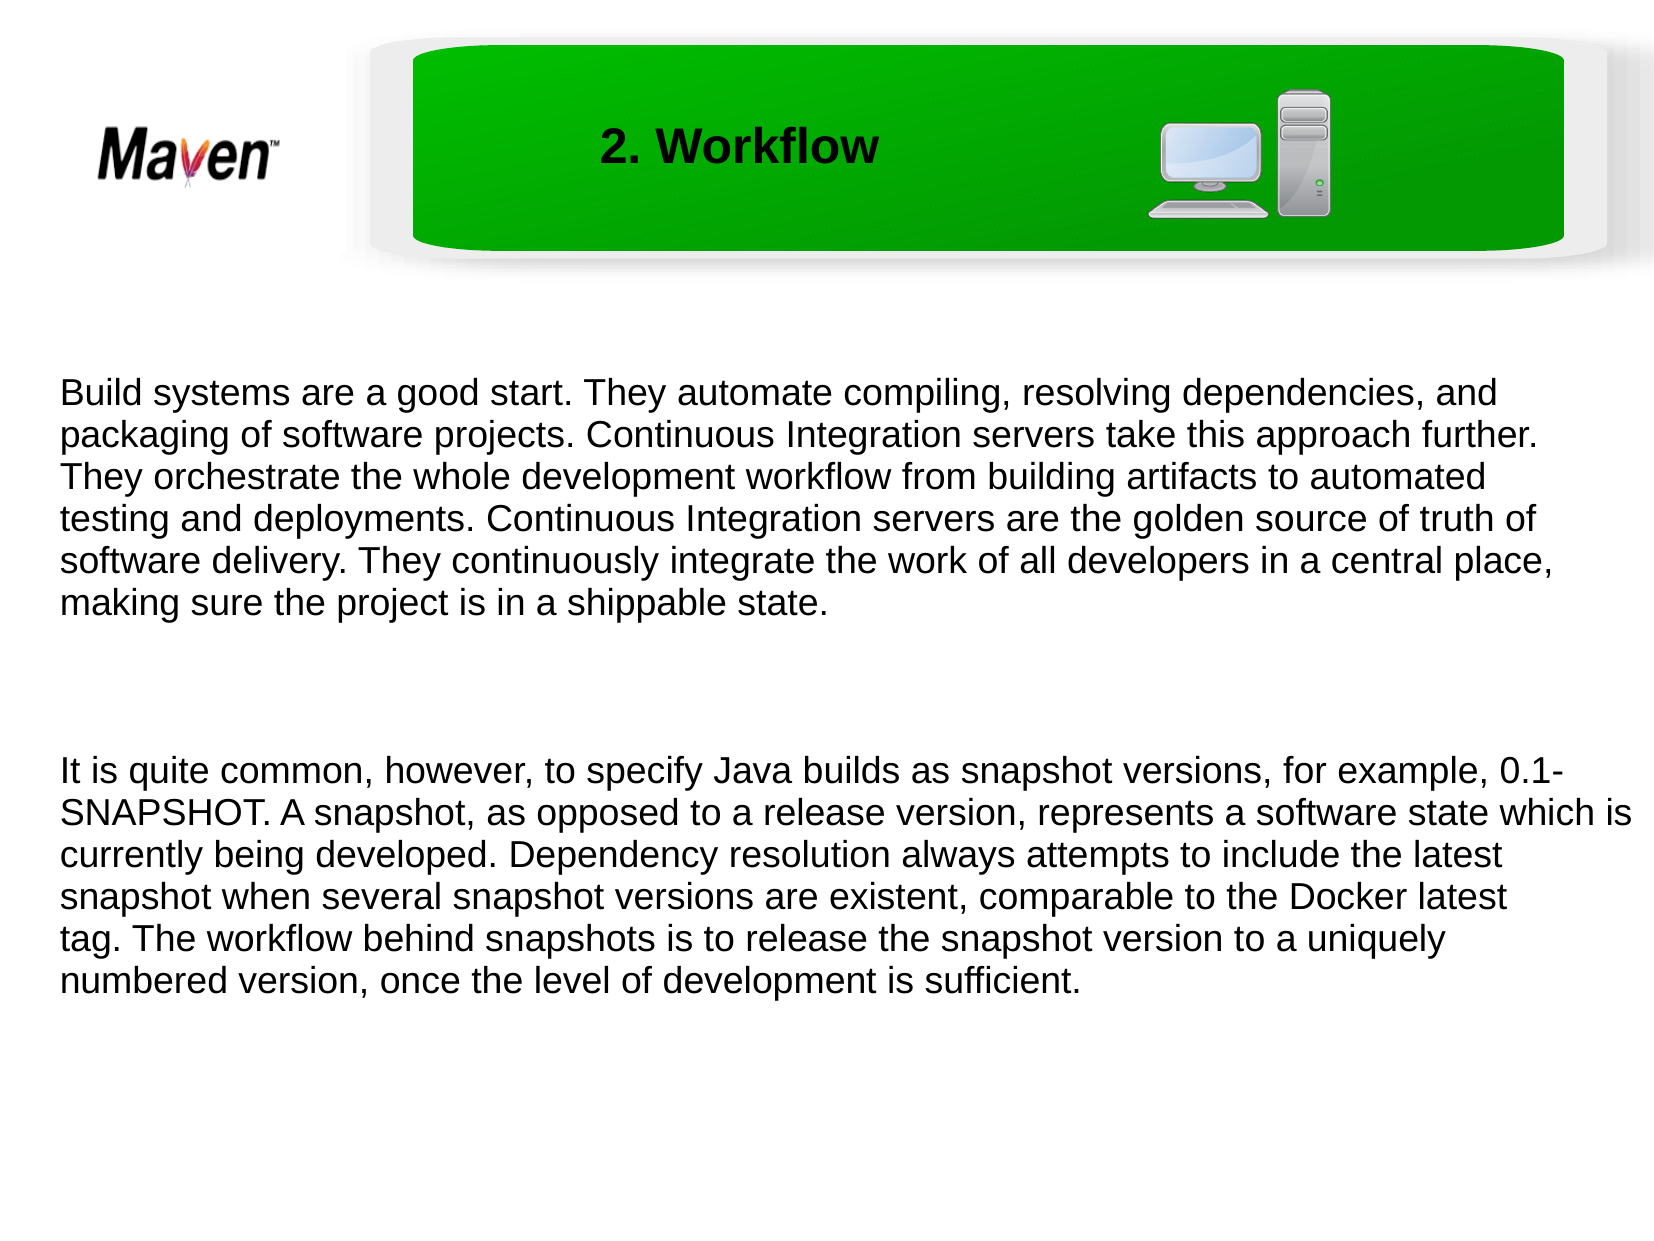

2. Workflow
Build systems are a good start. They automate compiling, resolving dependencies, and
packaging of software projects. Continuous Integration servers take this approach further.
They orchestrate the whole development workflow from building artifacts to automated
testing and deployments. Continuous Integration servers are the golden source of truth of
software delivery. They continuously integrate the work of all developers in a central place,
making sure the project is in a shippable state.
It is quite common, however, to specify Java builds as snapshot versions, for example, 0.1-
SNAPSHOT. A snapshot, as opposed to a release version, represents a software state which is
currently being developed. Dependency resolution always attempts to include the latest
snapshot when several snapshot versions are existent, comparable to the Docker latest
tag. The workflow behind snapshots is to release the snapshot version to a uniquely
numbered version, once the level of development is sufficient.